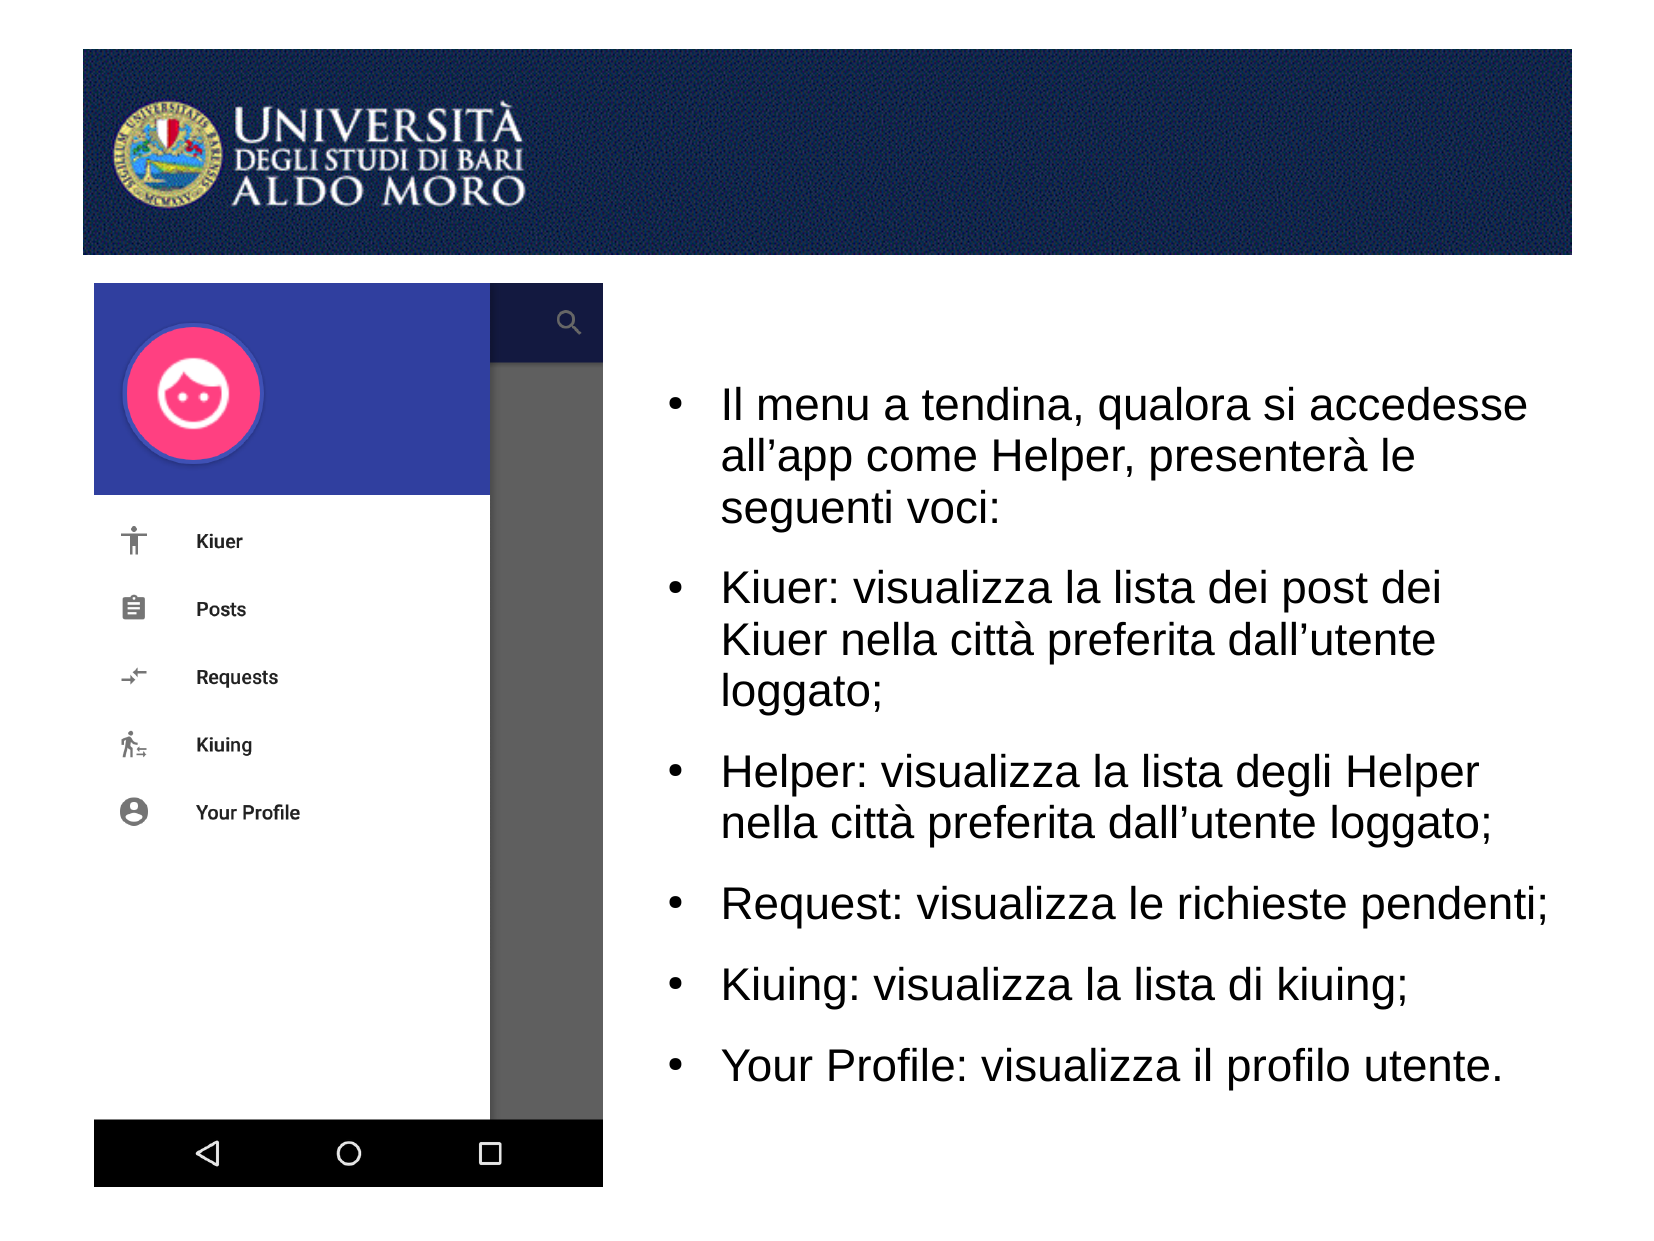

#
Il menu a tendina, qualora si accedesse all’app come Helper, presenterà le seguenti voci:
Kiuer: visualizza la lista dei post dei Kiuer nella città preferita dall’utente loggato;
Helper: visualizza la lista degli Helper nella città preferita dall’utente loggato;
Request: visualizza le richieste pendenti;
Kiuing: visualizza la lista di kiuing;
Your Profile: visualizza il profilo utente.